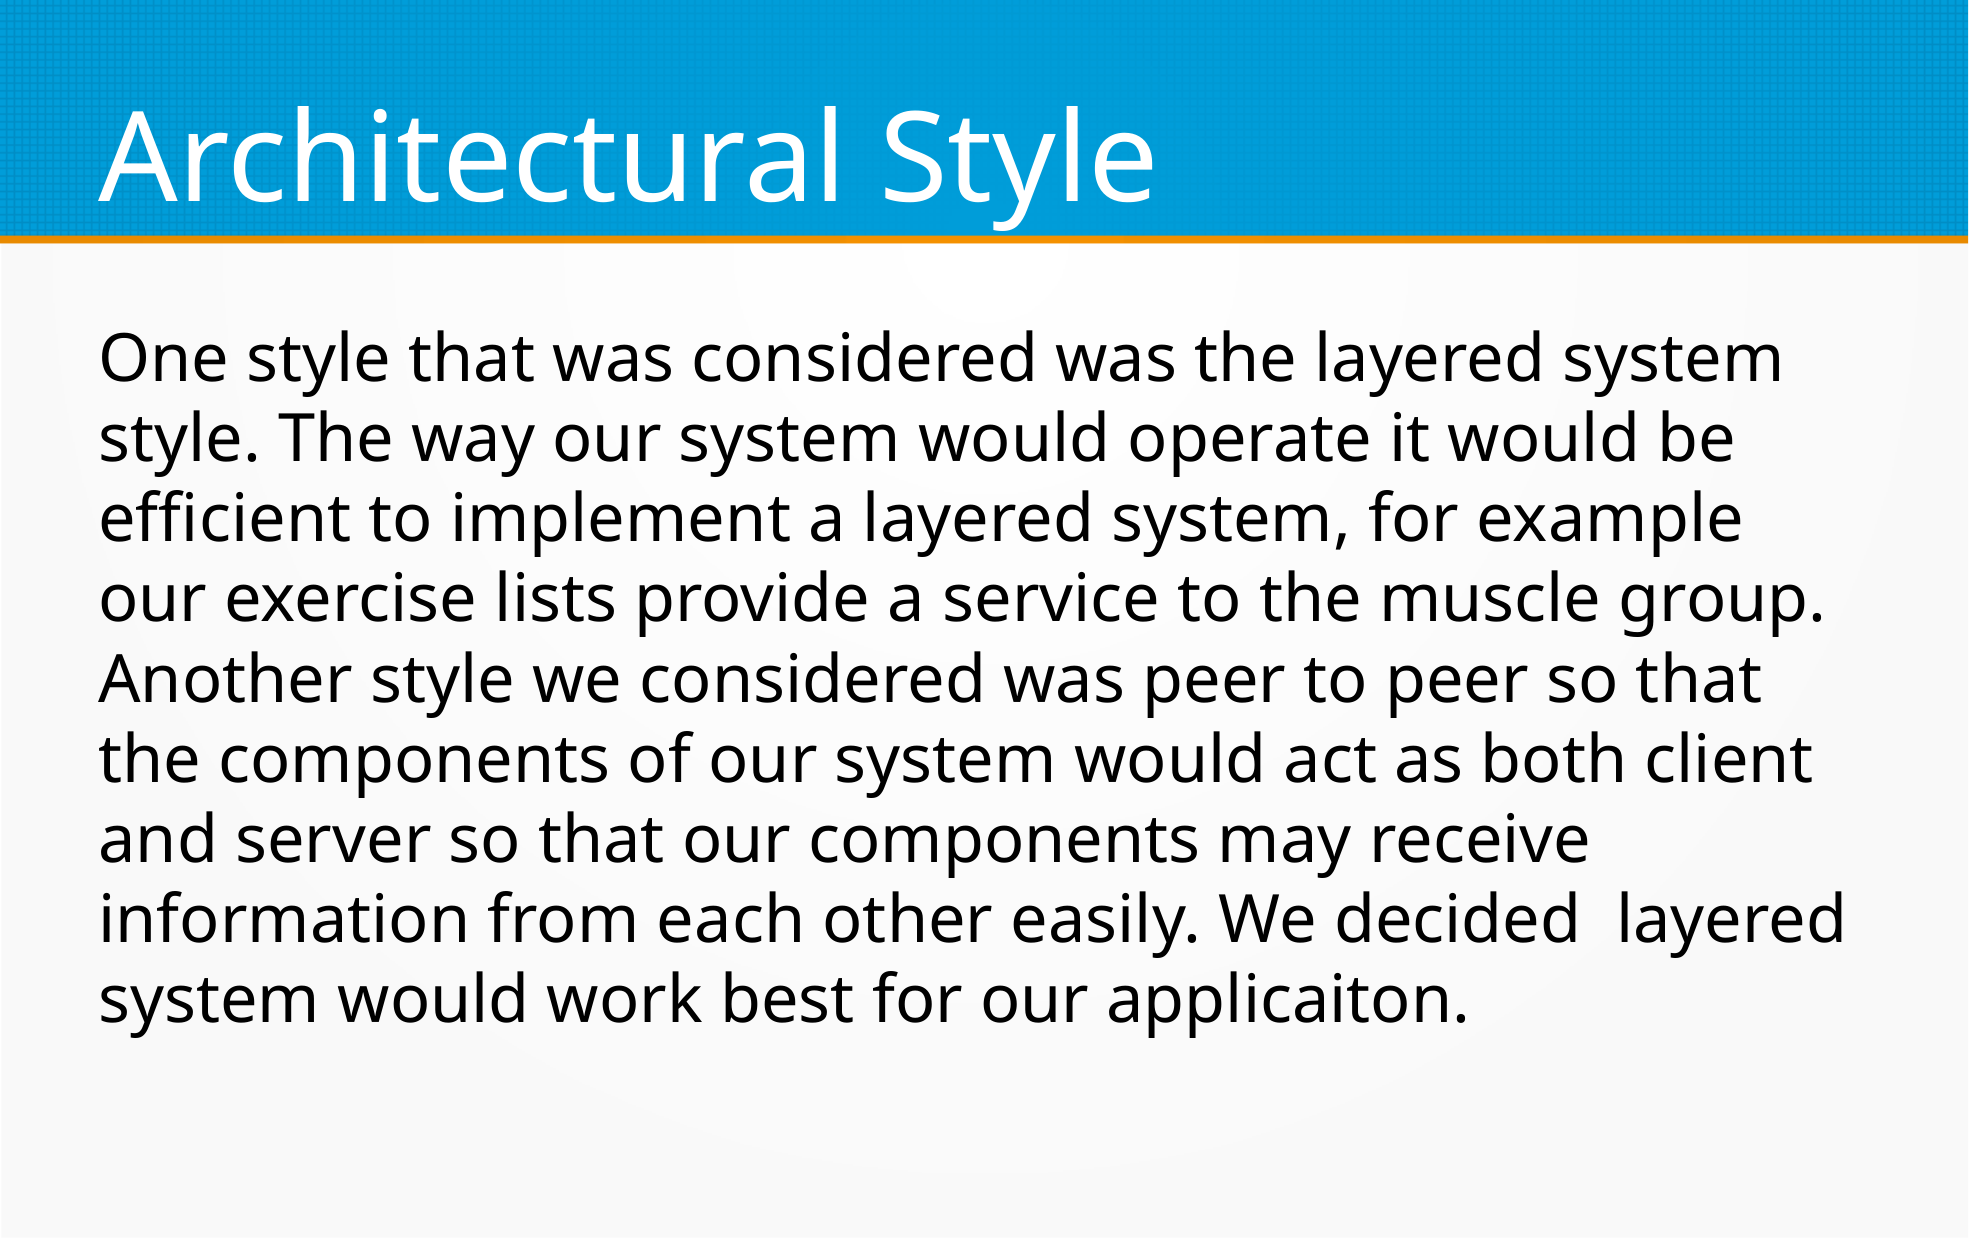

# Architectural Style
One style that was considered was the layered system style. The way our system would operate it would be efficient to implement a layered system, for example our exercise lists provide a service to the muscle group. Another style we considered was peer to peer so that the components of our system would act as both client and server so that our components may receive information from each other easily. We decided layered system would work best for our applicaiton.